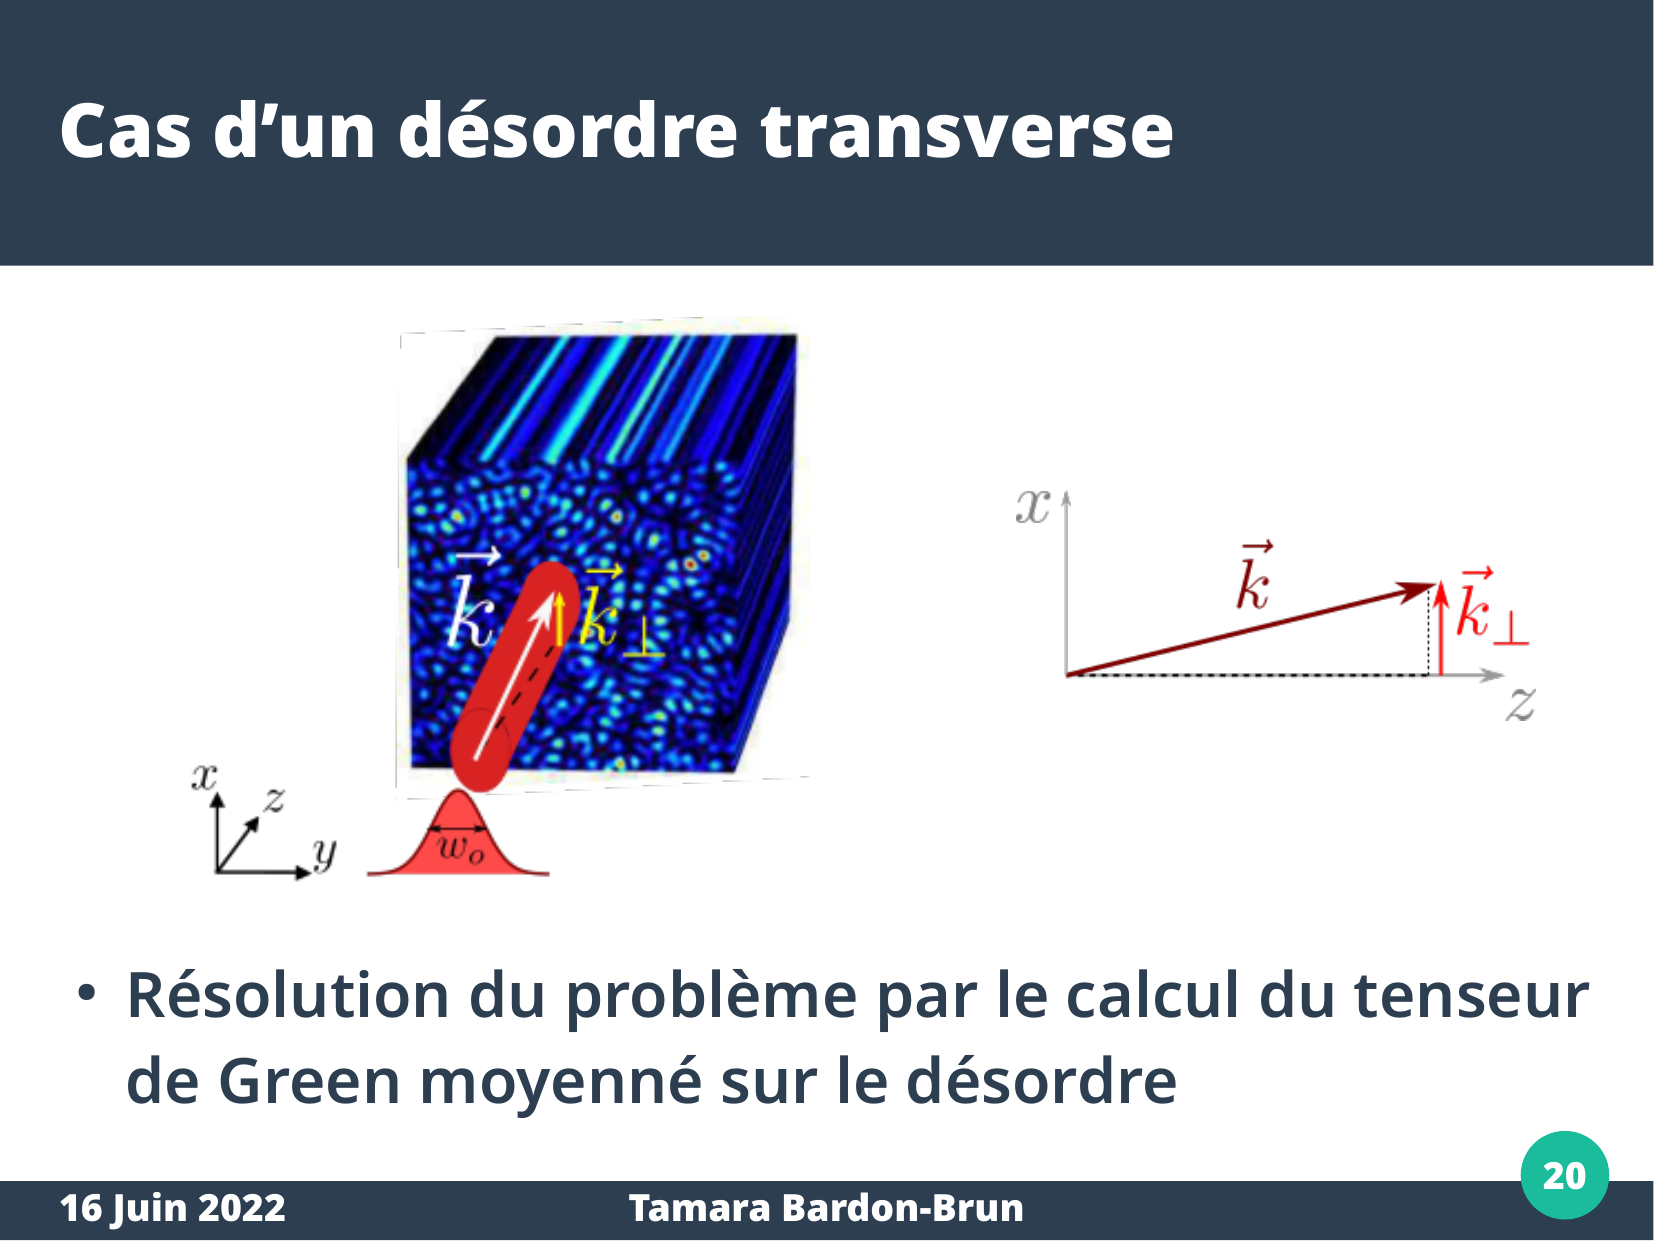

# Cas d’un désordre transverse
Résolution du problème par le calcul du tenseur de Green moyenné sur le désordre
20
16 Juin 2022
Tamara Bardon-Brun